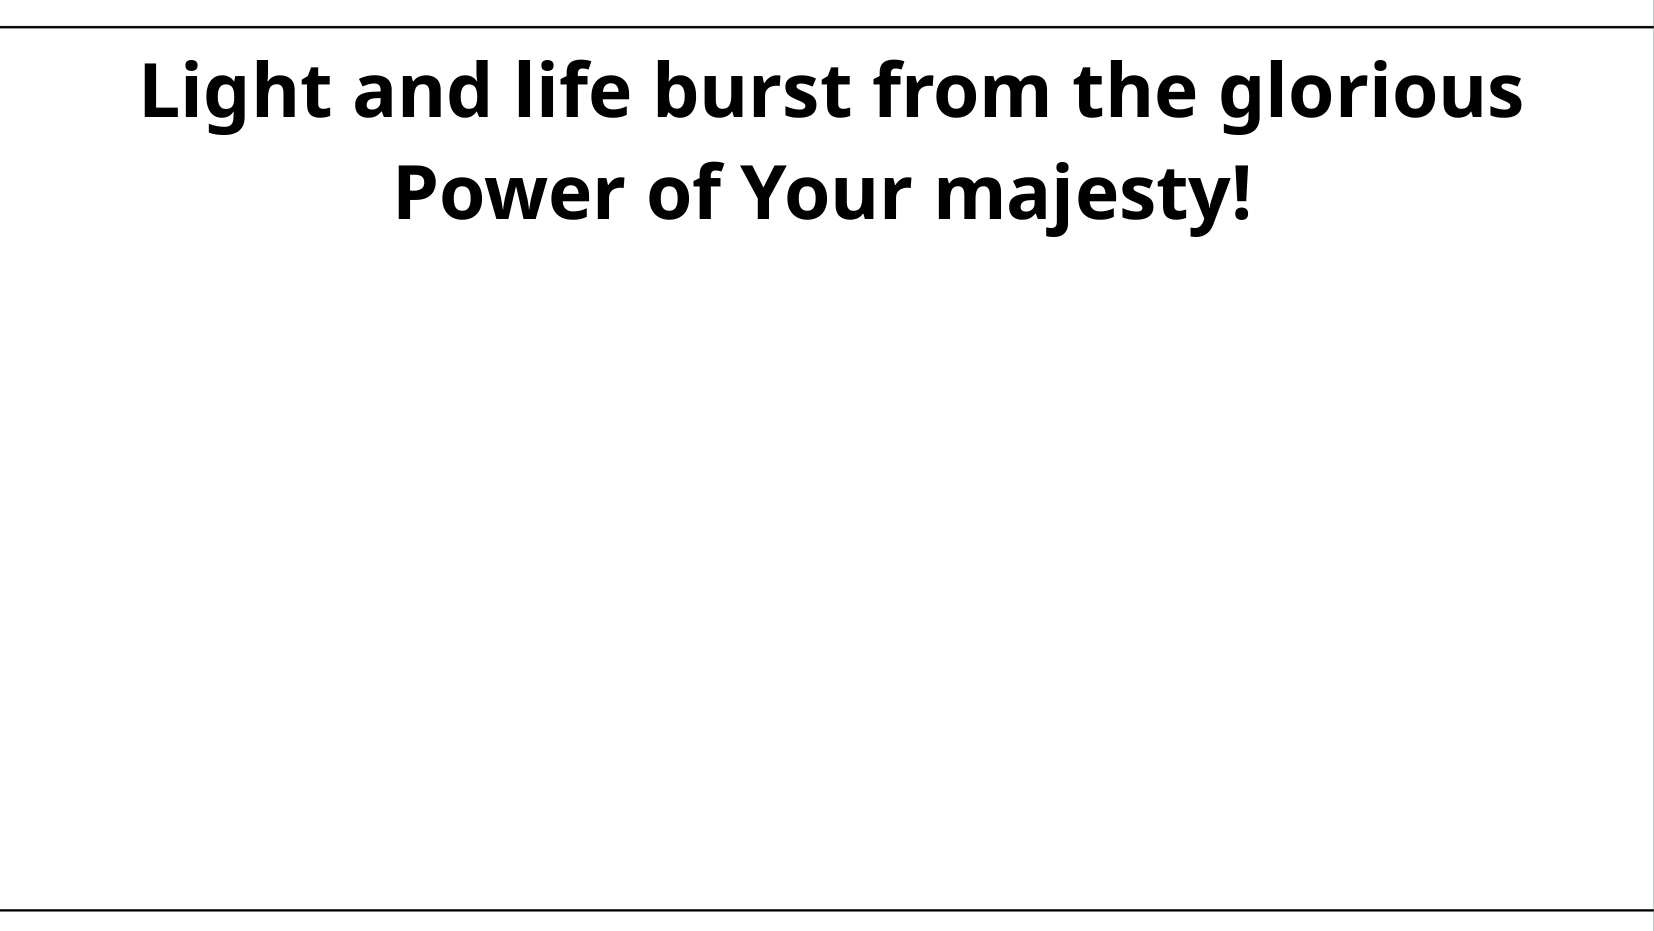

Light and life burst from the glorious
Power of Your majesty!